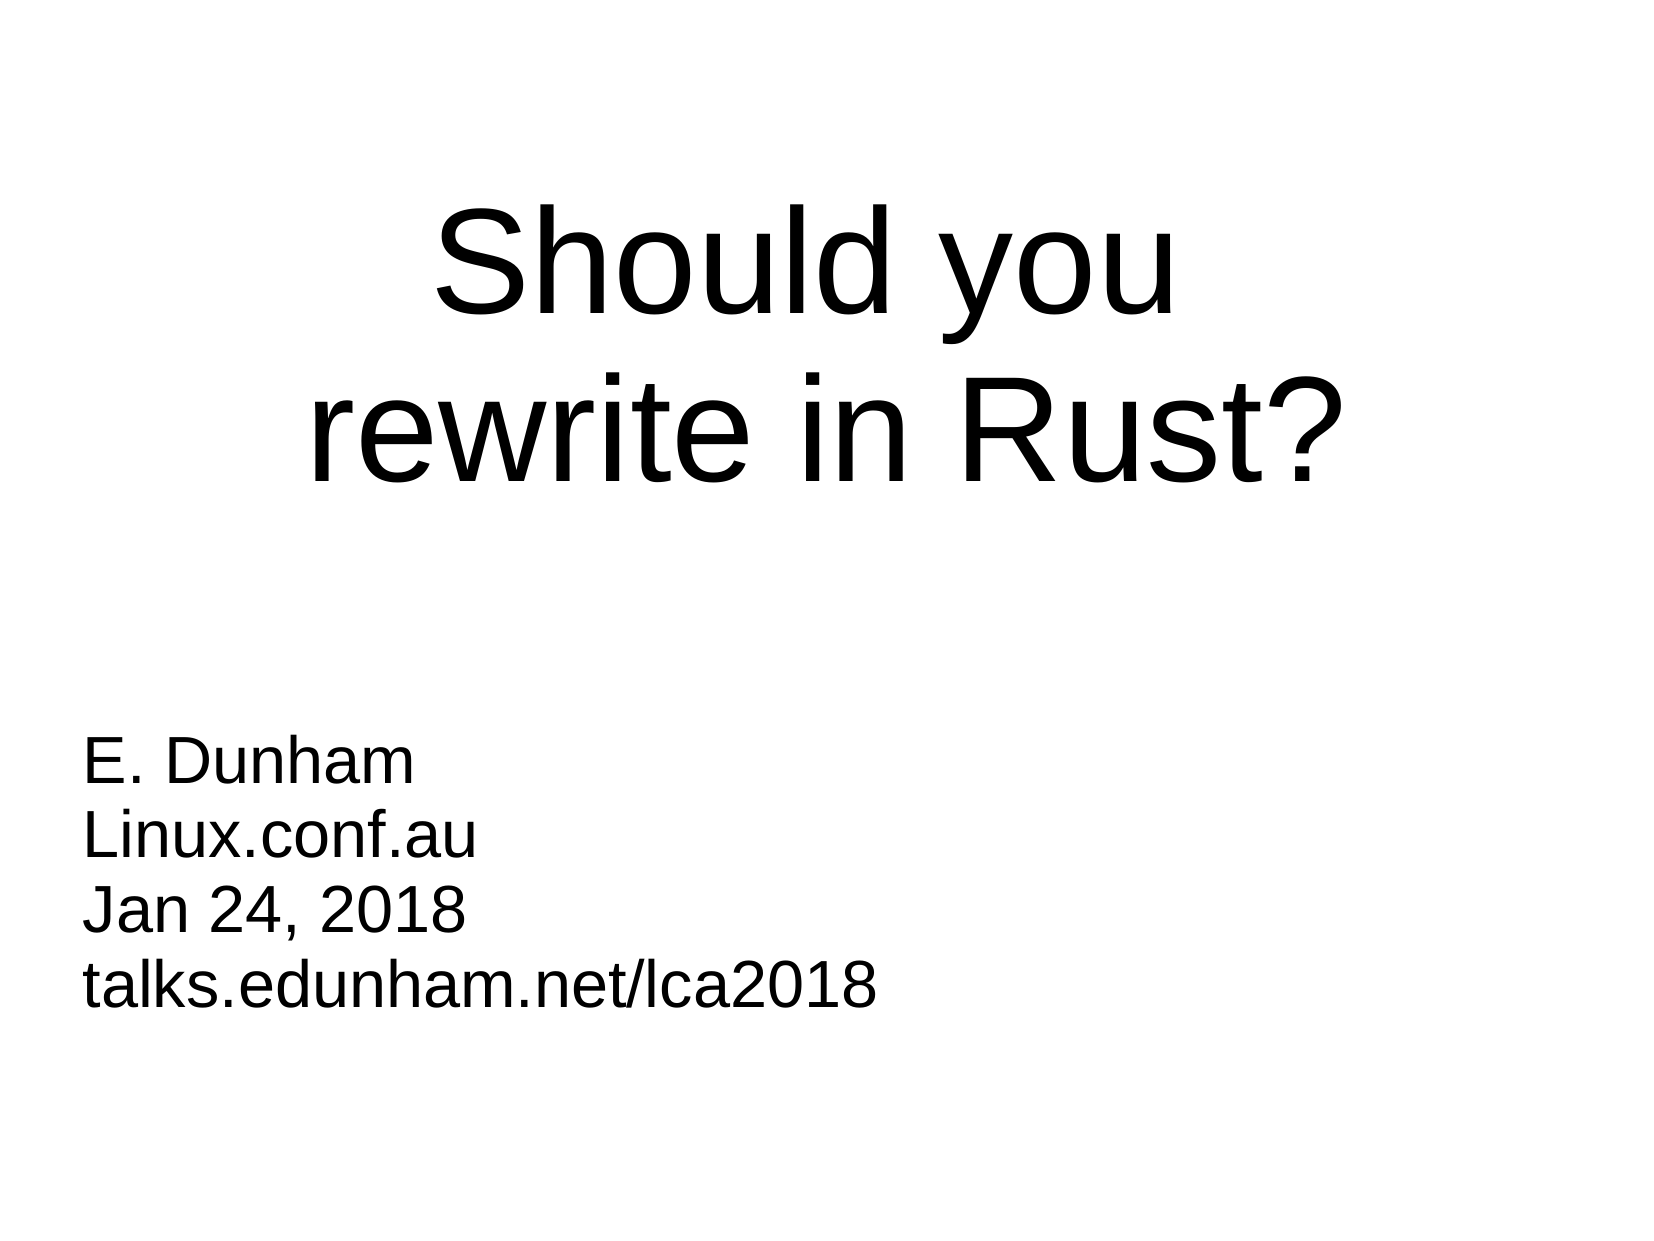

# Should you rewrite in Rust?
E. Dunham
Linux.conf.au
Jan 24, 2018
talks.edunham.net/lca2018